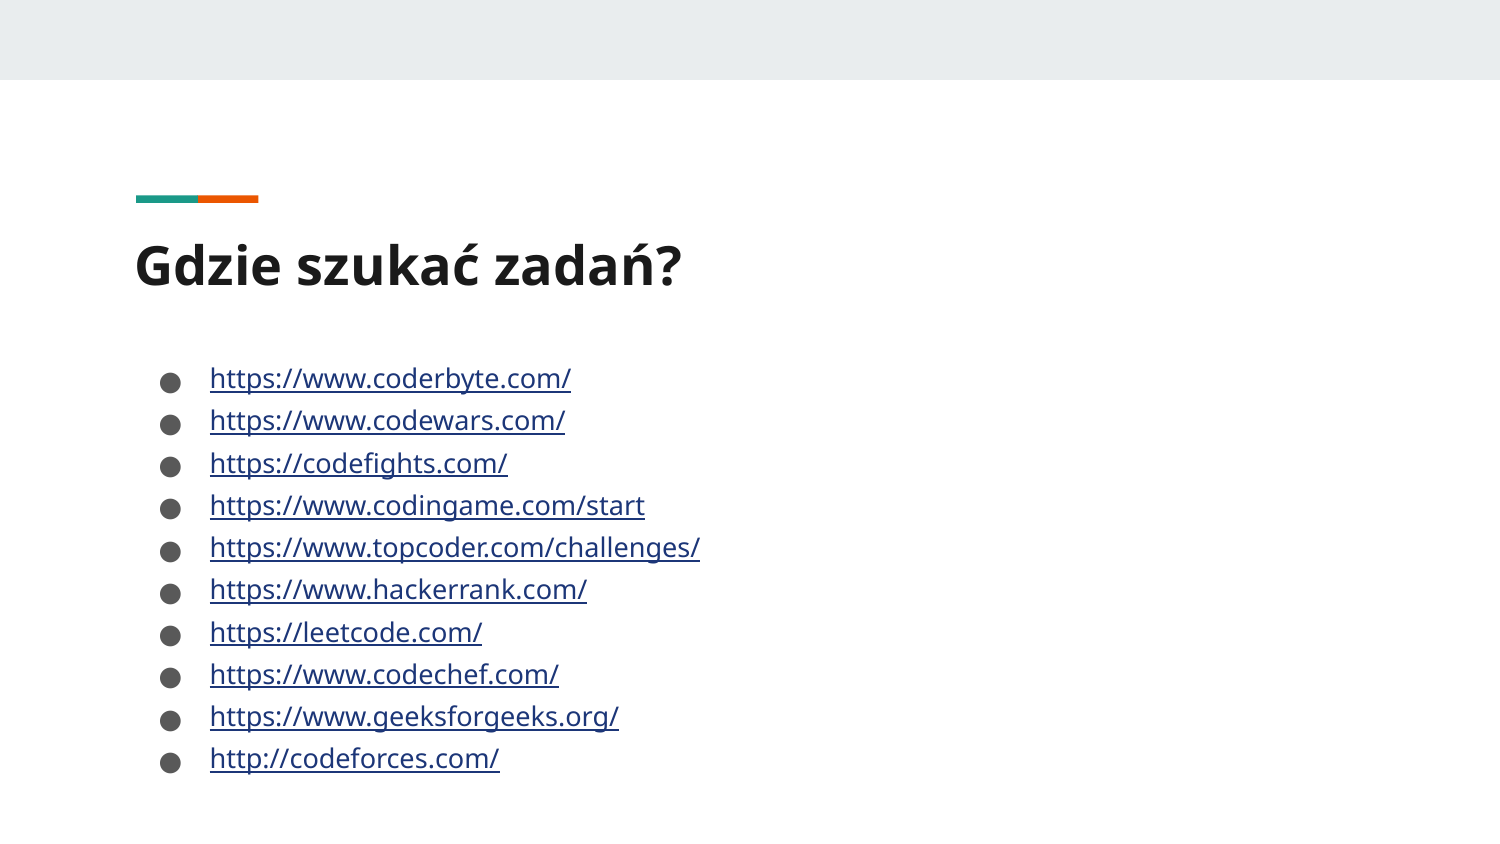

# Gdzie szukać zadań?
https://www.coderbyte.com/
https://www.codewars.com/
https://codefights.com/
https://www.codingame.com/start
https://www.topcoder.com/challenges/
https://www.hackerrank.com/
https://leetcode.com/
https://www.codechef.com/
https://www.geeksforgeeks.org/
http://codeforces.com/